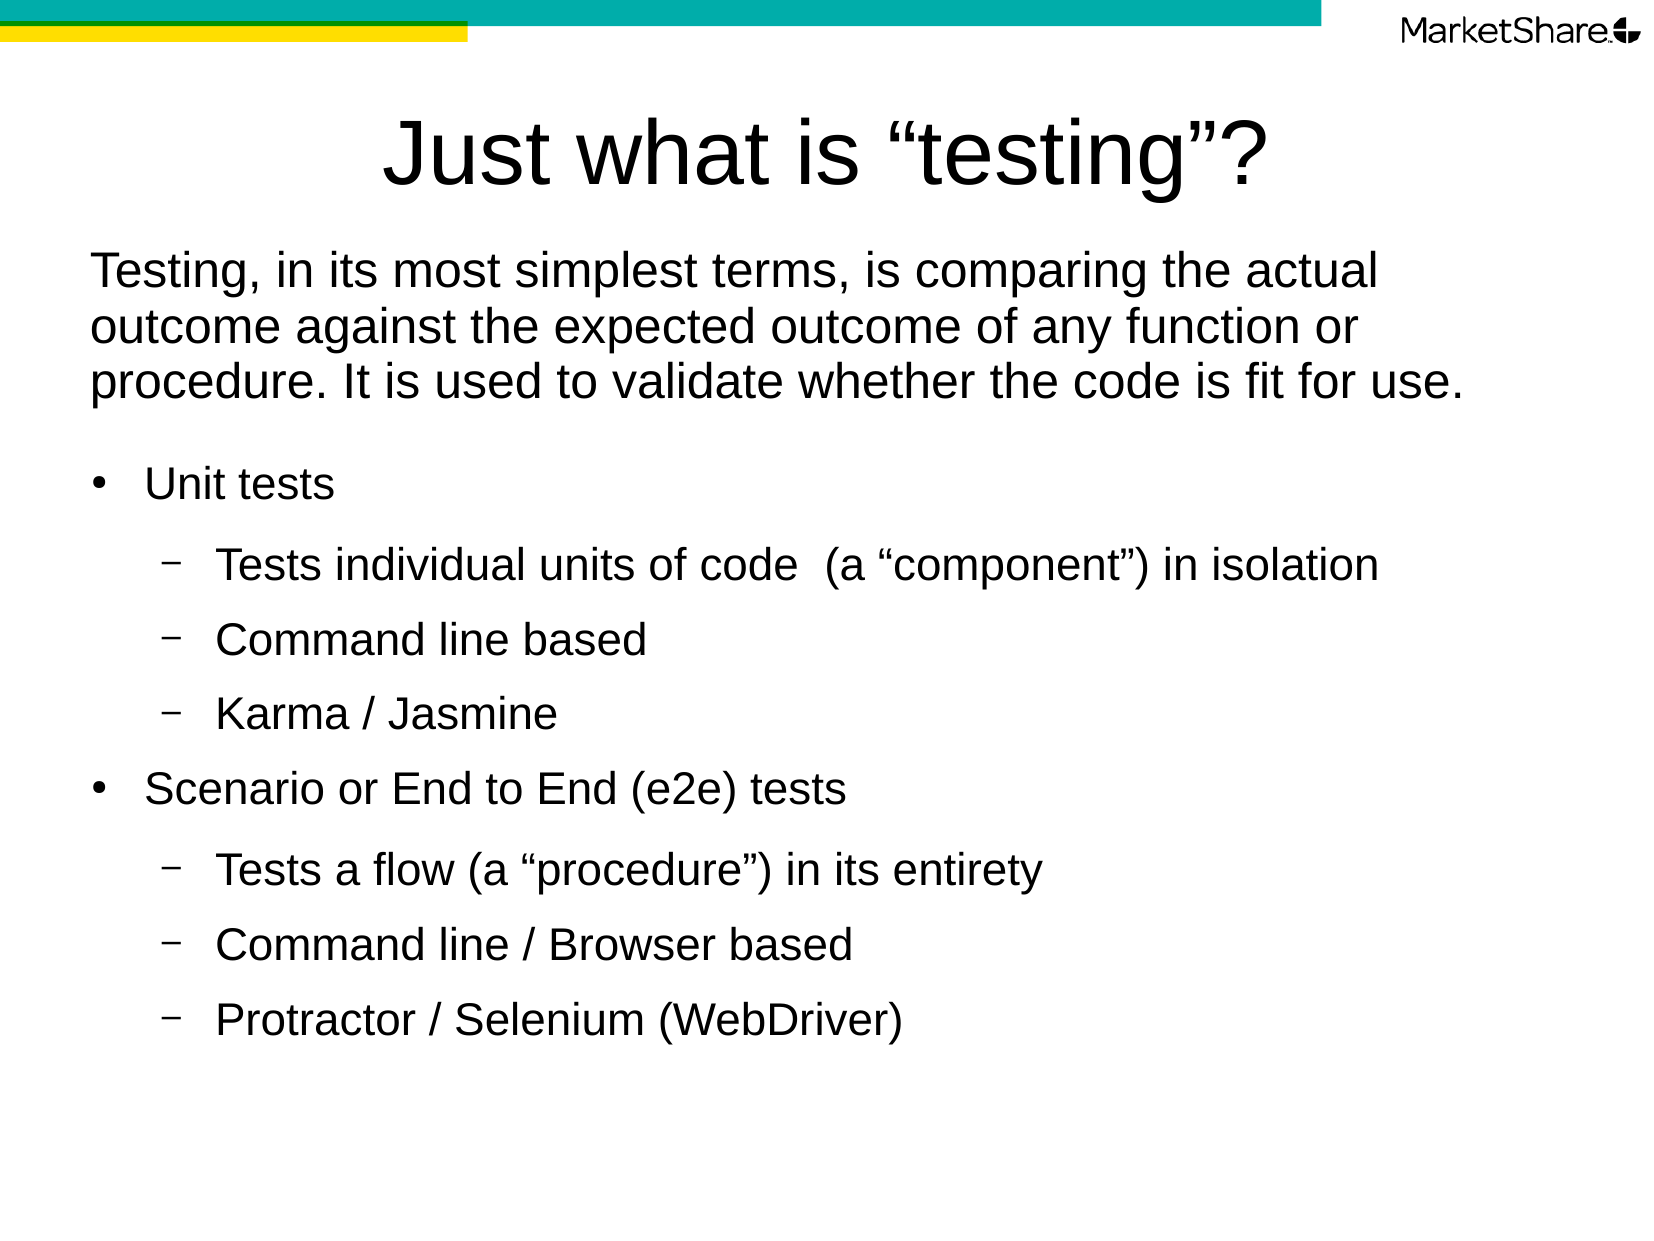

# Just what is “testing”?
Testing, in its most simplest terms, is comparing the actual outcome against the expected outcome of any function or procedure. It is used to validate whether the code is fit for use.
Unit tests
Tests individual units of code (a “component”) in isolation
Command line based
Karma / Jasmine
Scenario or End to End (e2e) tests
Tests a flow (a “procedure”) in its entirety
Command line / Browser based
Protractor / Selenium (WebDriver)